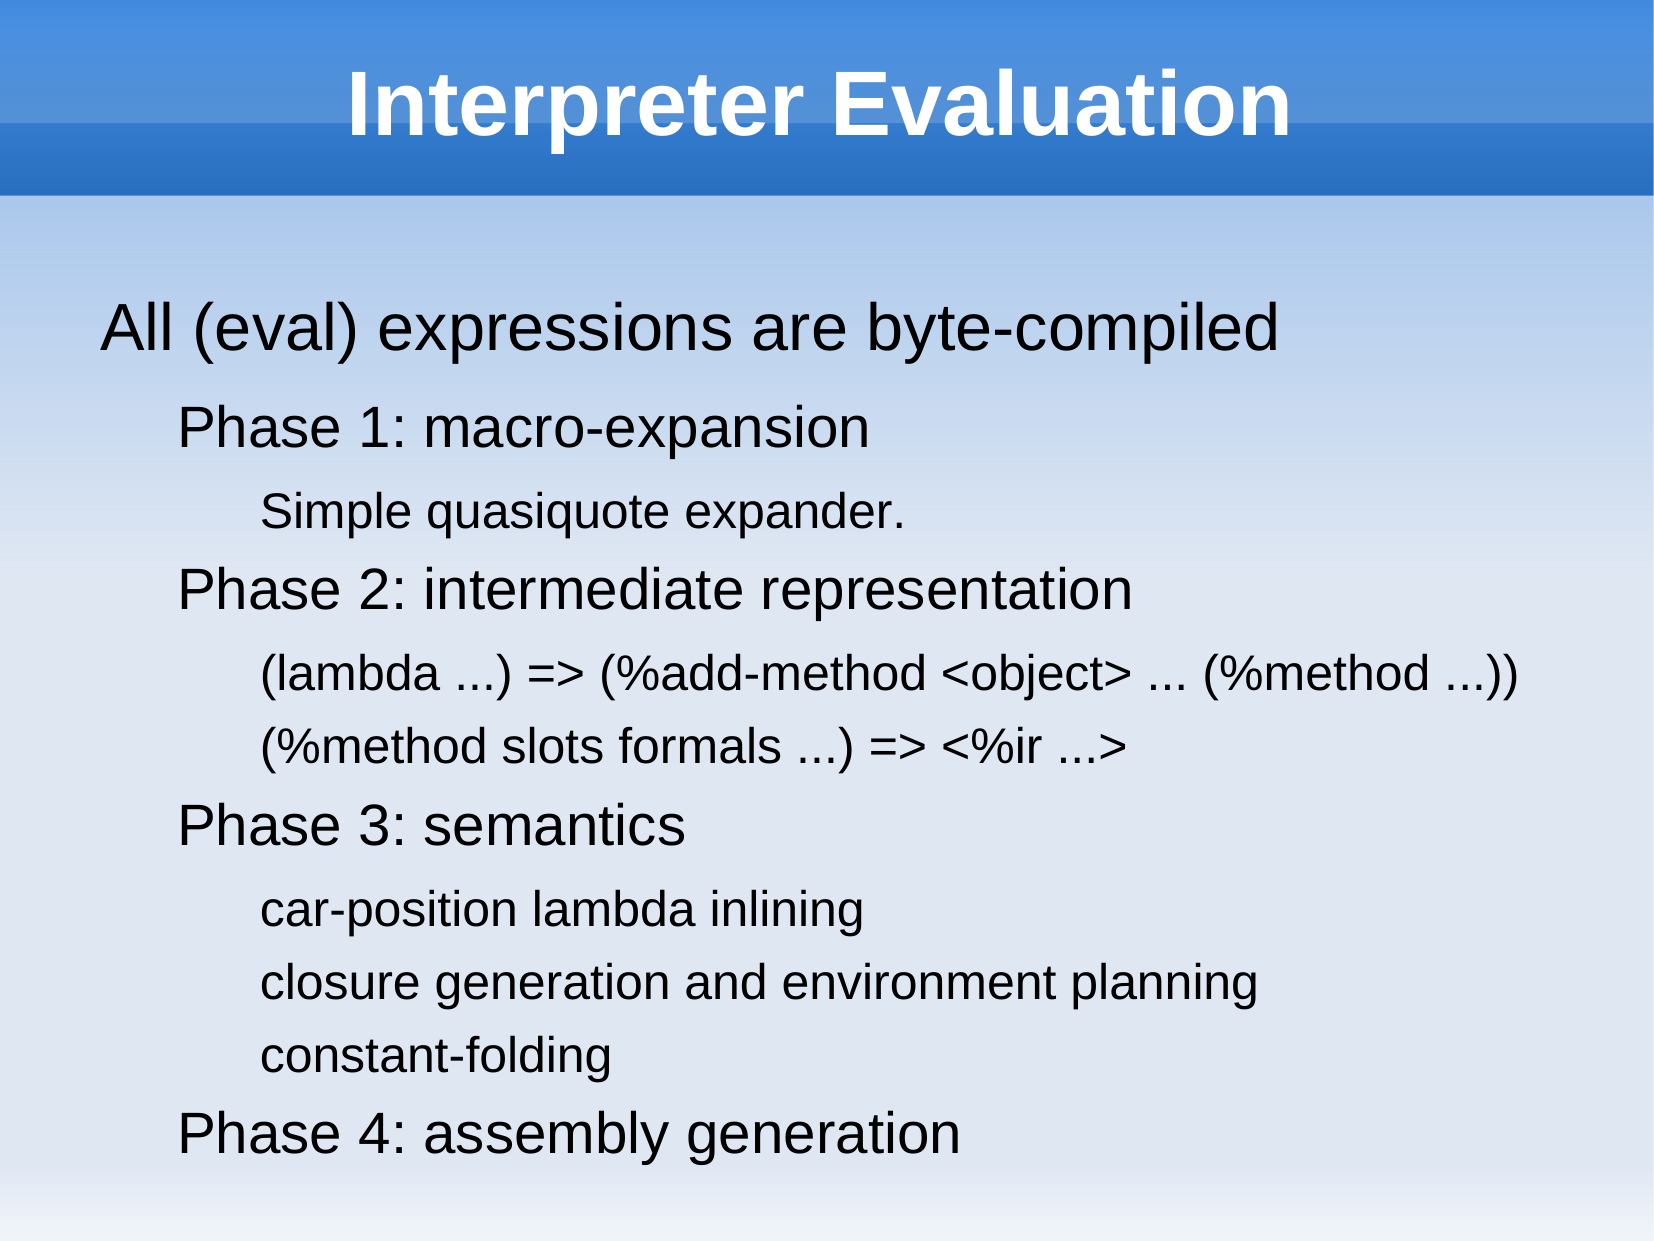

# Interpreter Evaluation
All (eval) expressions are byte-compiled
Phase 1: macro-expansion
Simple quasiquote expander.
Phase 2: intermediate representation
(lambda ...) => (%add-method <object> ... (%method ...))
(%method slots formals ...) => <%ir ...>
Phase 3: semantics
car-position lambda inlining
closure generation and environment planning
constant-folding
Phase 4: assembly generation